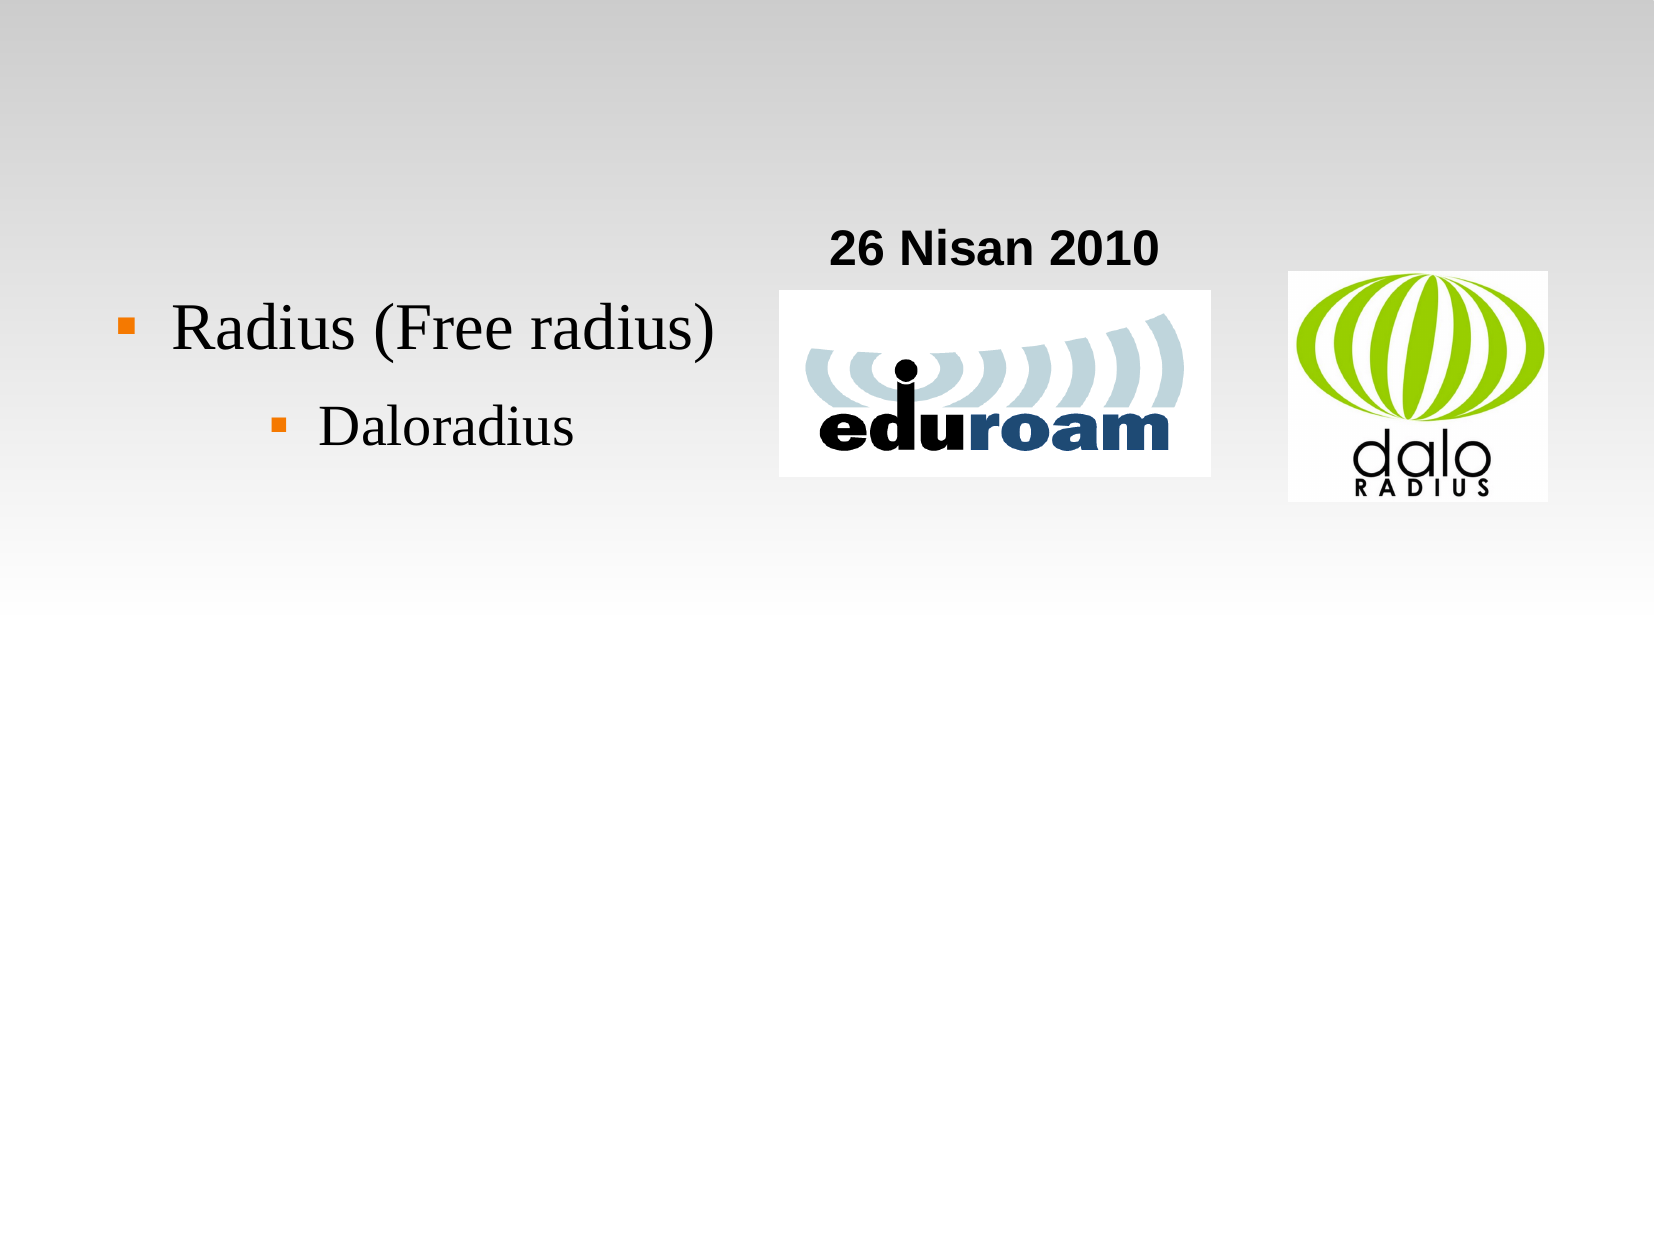

26 Nisan 2010
# Radius (Free radius)
Daloradius